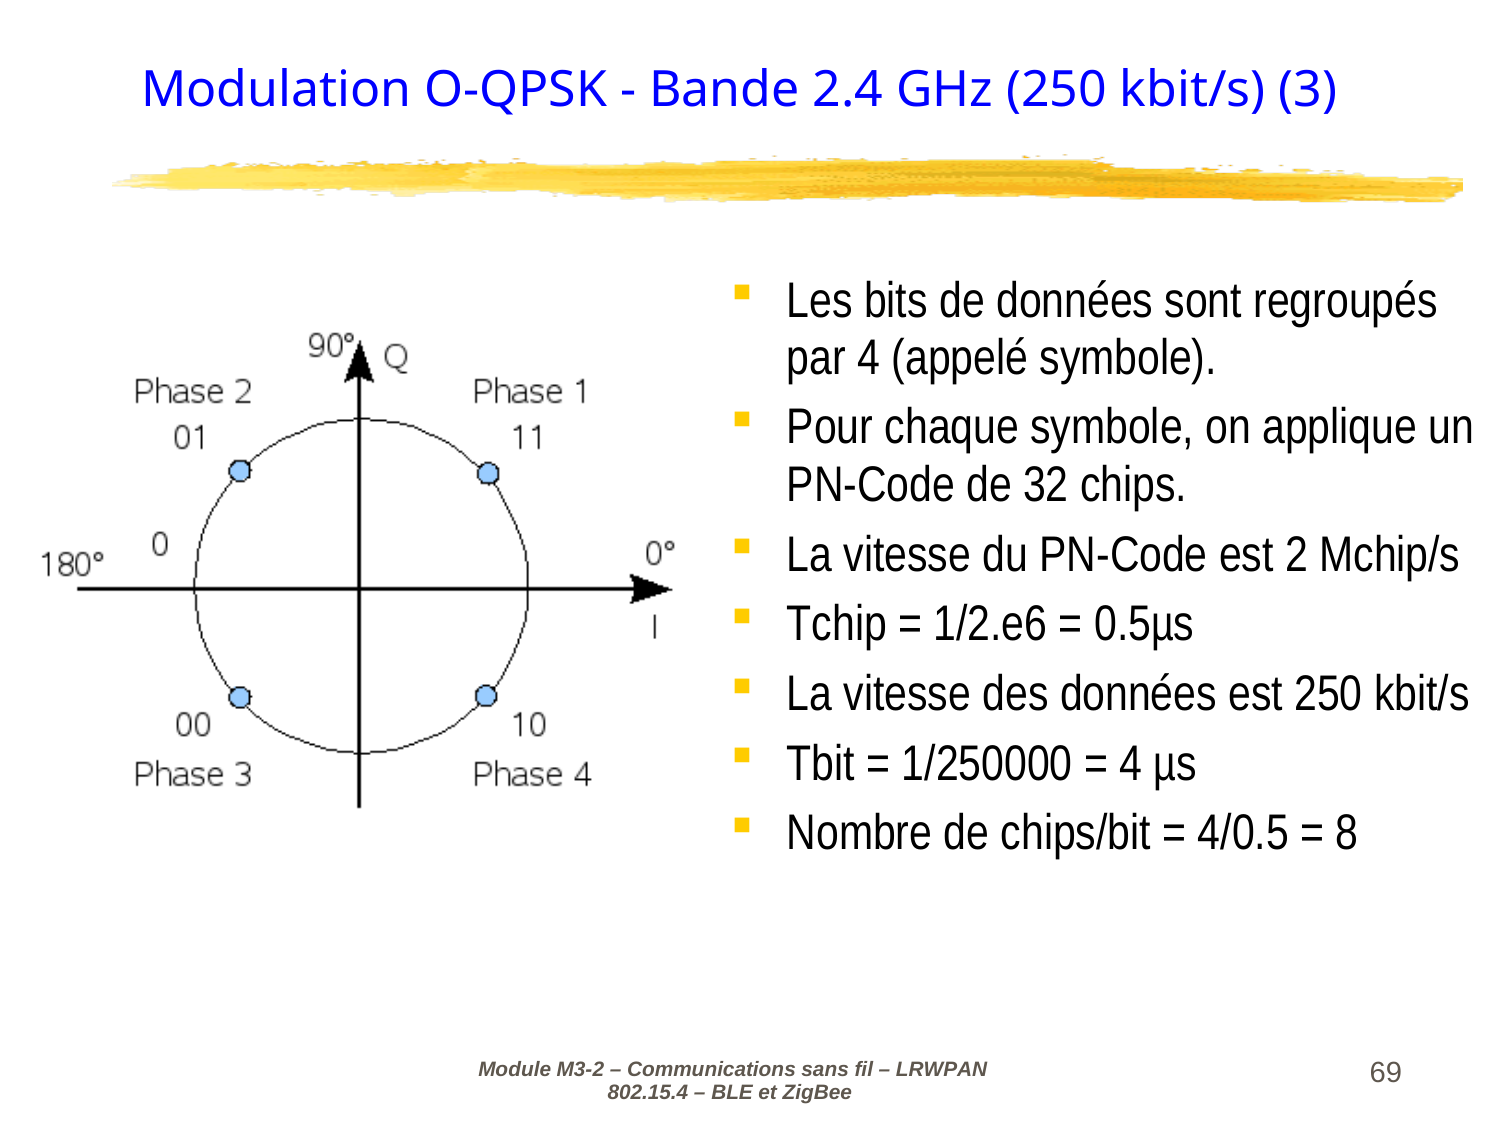

# Modulation O-QPSK - Bande 2.4 GHz (250 kbit/s) (3)
Les bits de données sont regroupés par 4 (appelé symbole).
Pour chaque symbole, on applique un PN-Code de 32 chips.
La vitesse du PN-Code est 2 Mchip/s
Tchip = 1/2.e6 = 0.5µs
La vitesse des données est 250 kbit/s
Tbit = 1/250000 = 4 µs
Nombre de chips/bit = 4/0.5 = 8
69